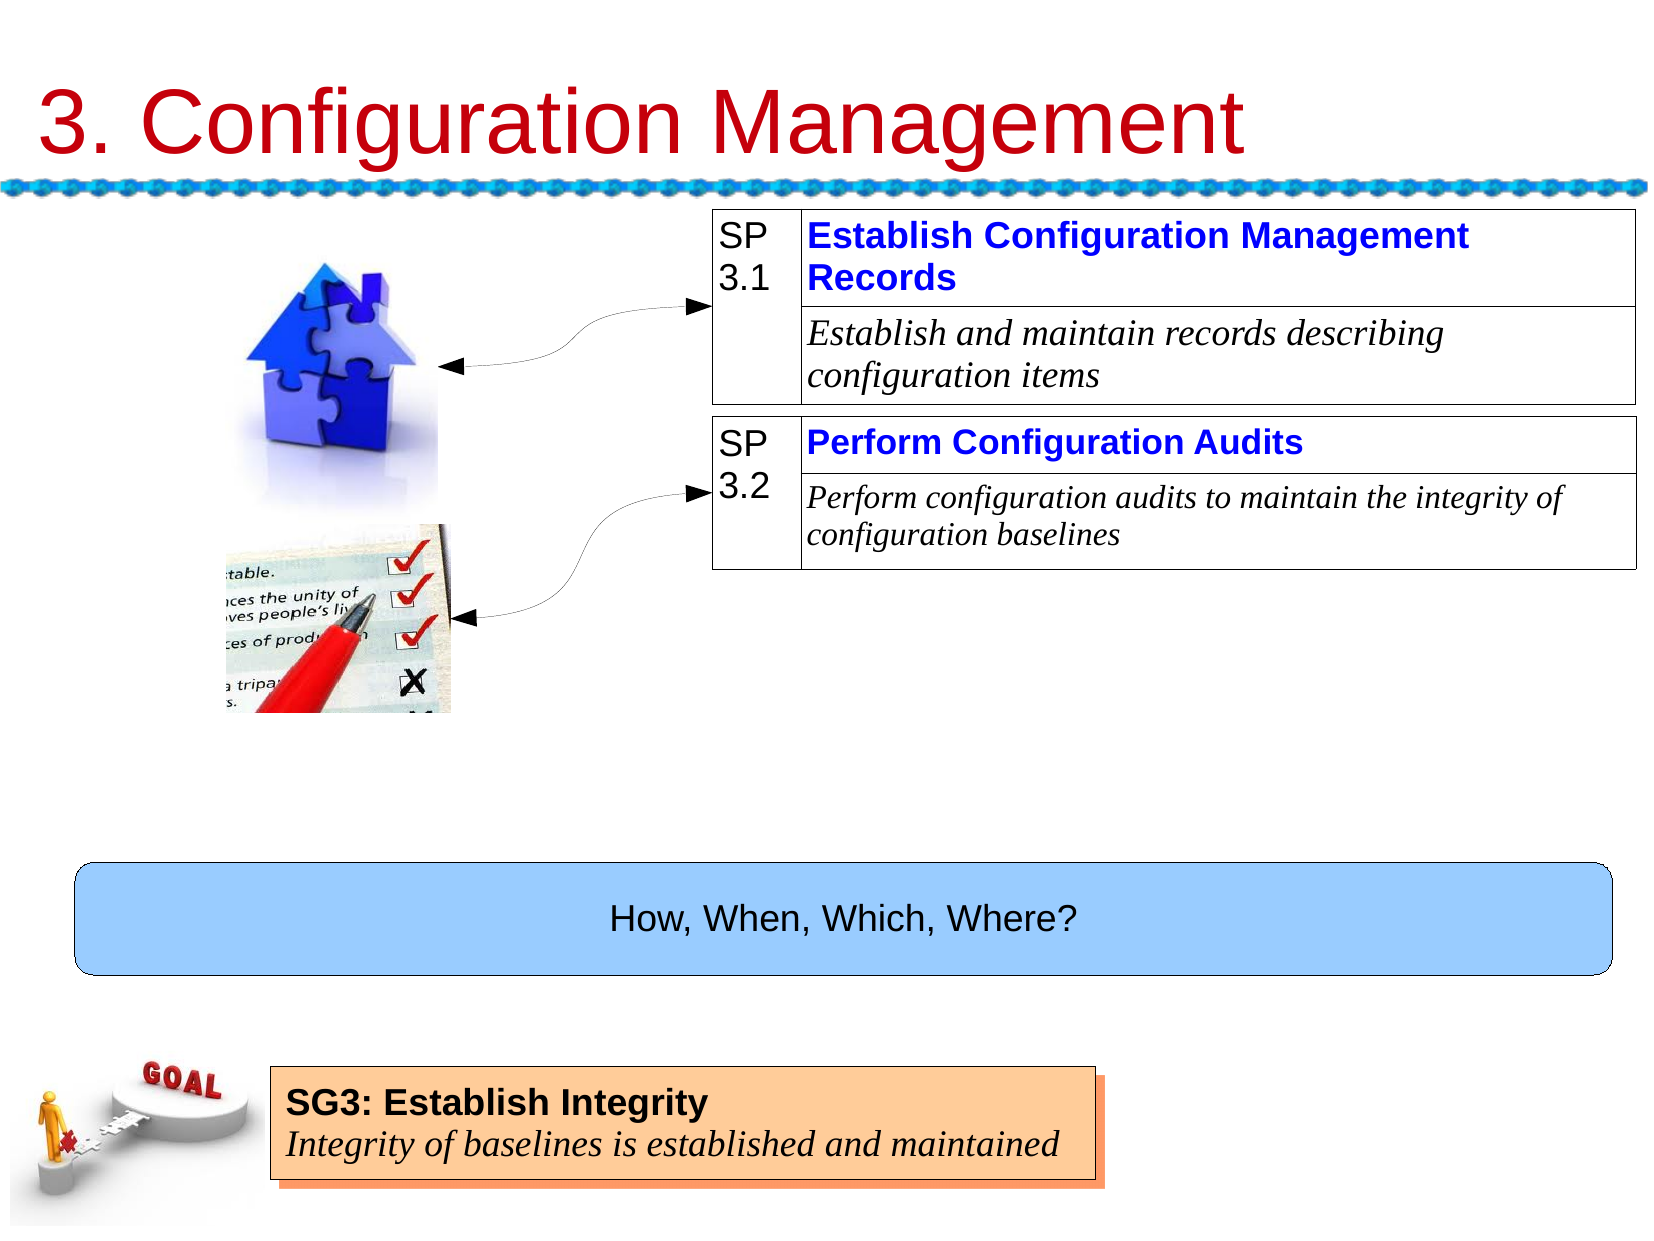

# 3. Configuration Management
| SP 3.1 | Establish Configuration Management Records |
| --- | --- |
| | Establish and maintain records describing configuration items |
| SP 3.2 | Perform Configuration Audits |
| --- | --- |
| | Perform configuration audits to maintain the integrity of configuration baselines |
How, When, Which, Where?
SG3: Establish Integrity
Integrity of baselines is established and maintained